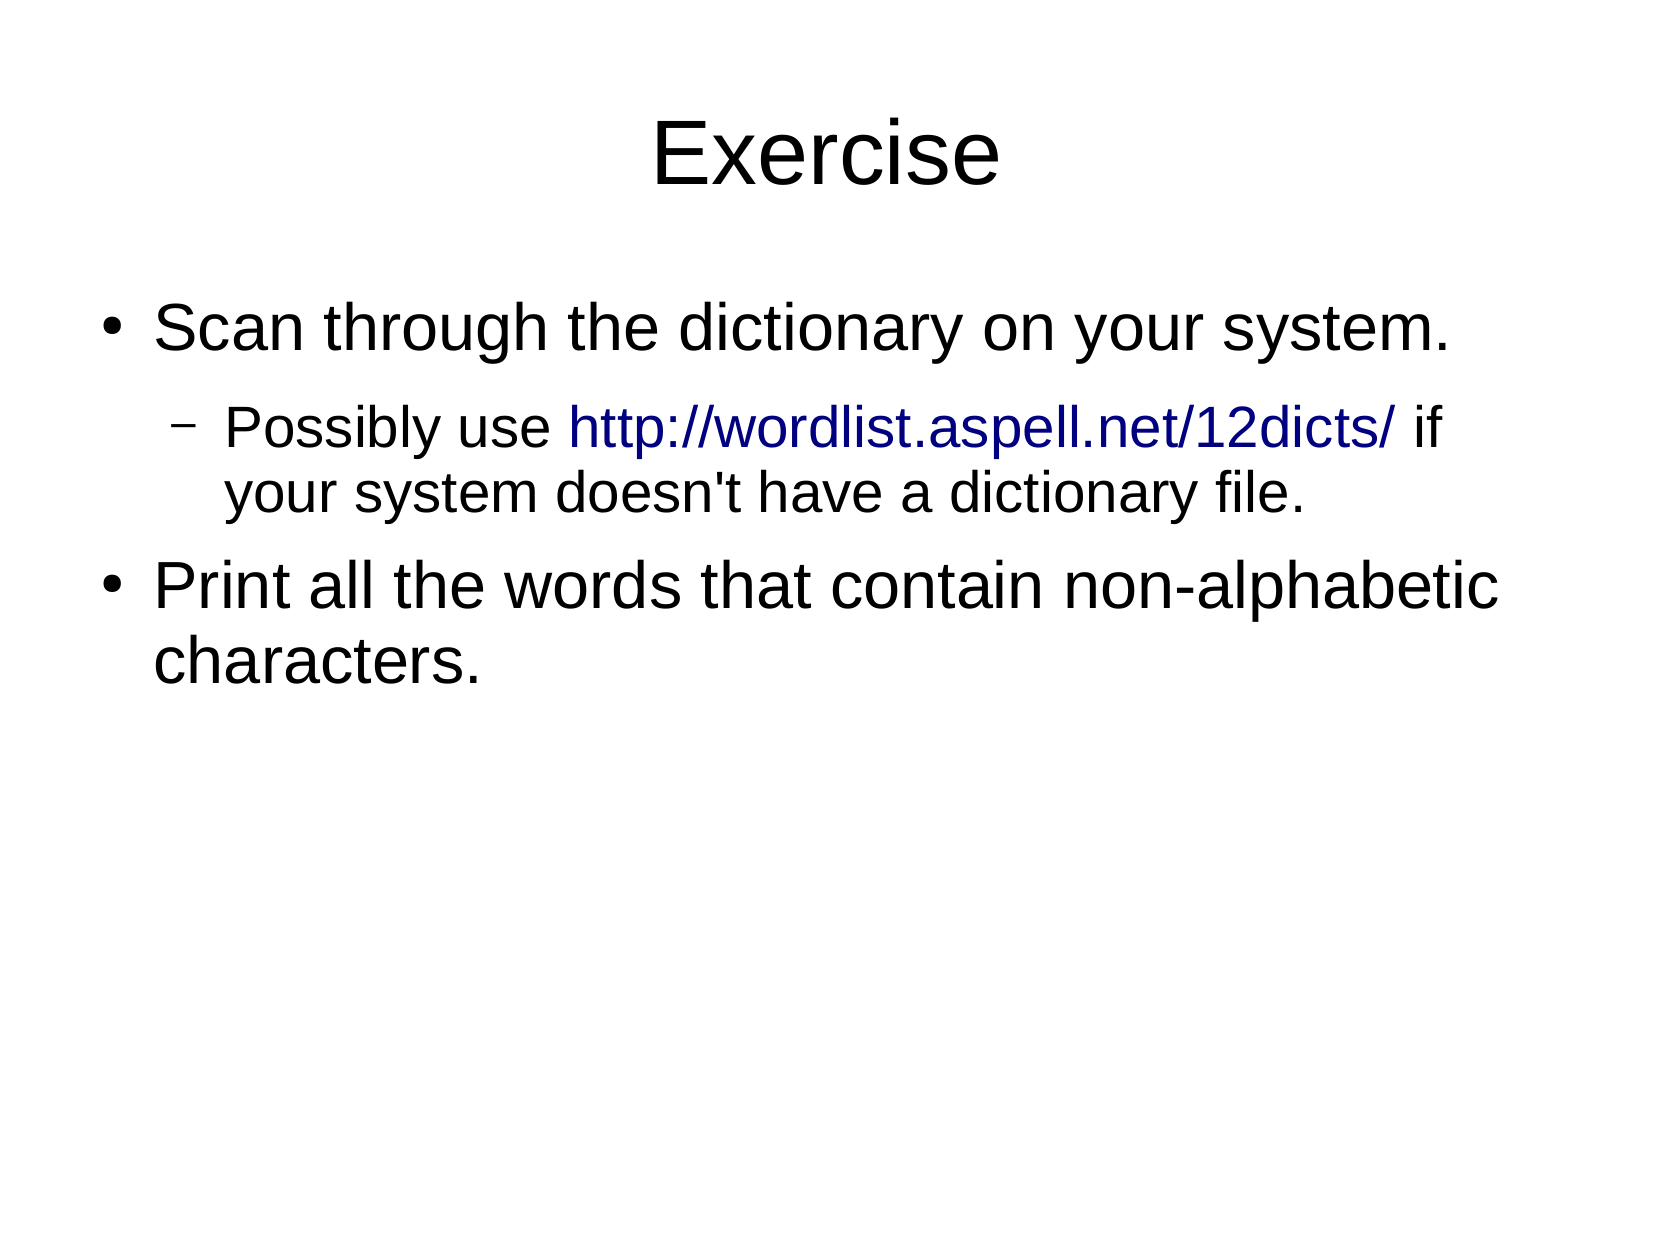

# Exercise
Scan through the dictionary on your system.
Possibly use http://wordlist.aspell.net/12dicts/ if your system doesn't have a dictionary file.
Print all the words that contain non-alphabetic characters.